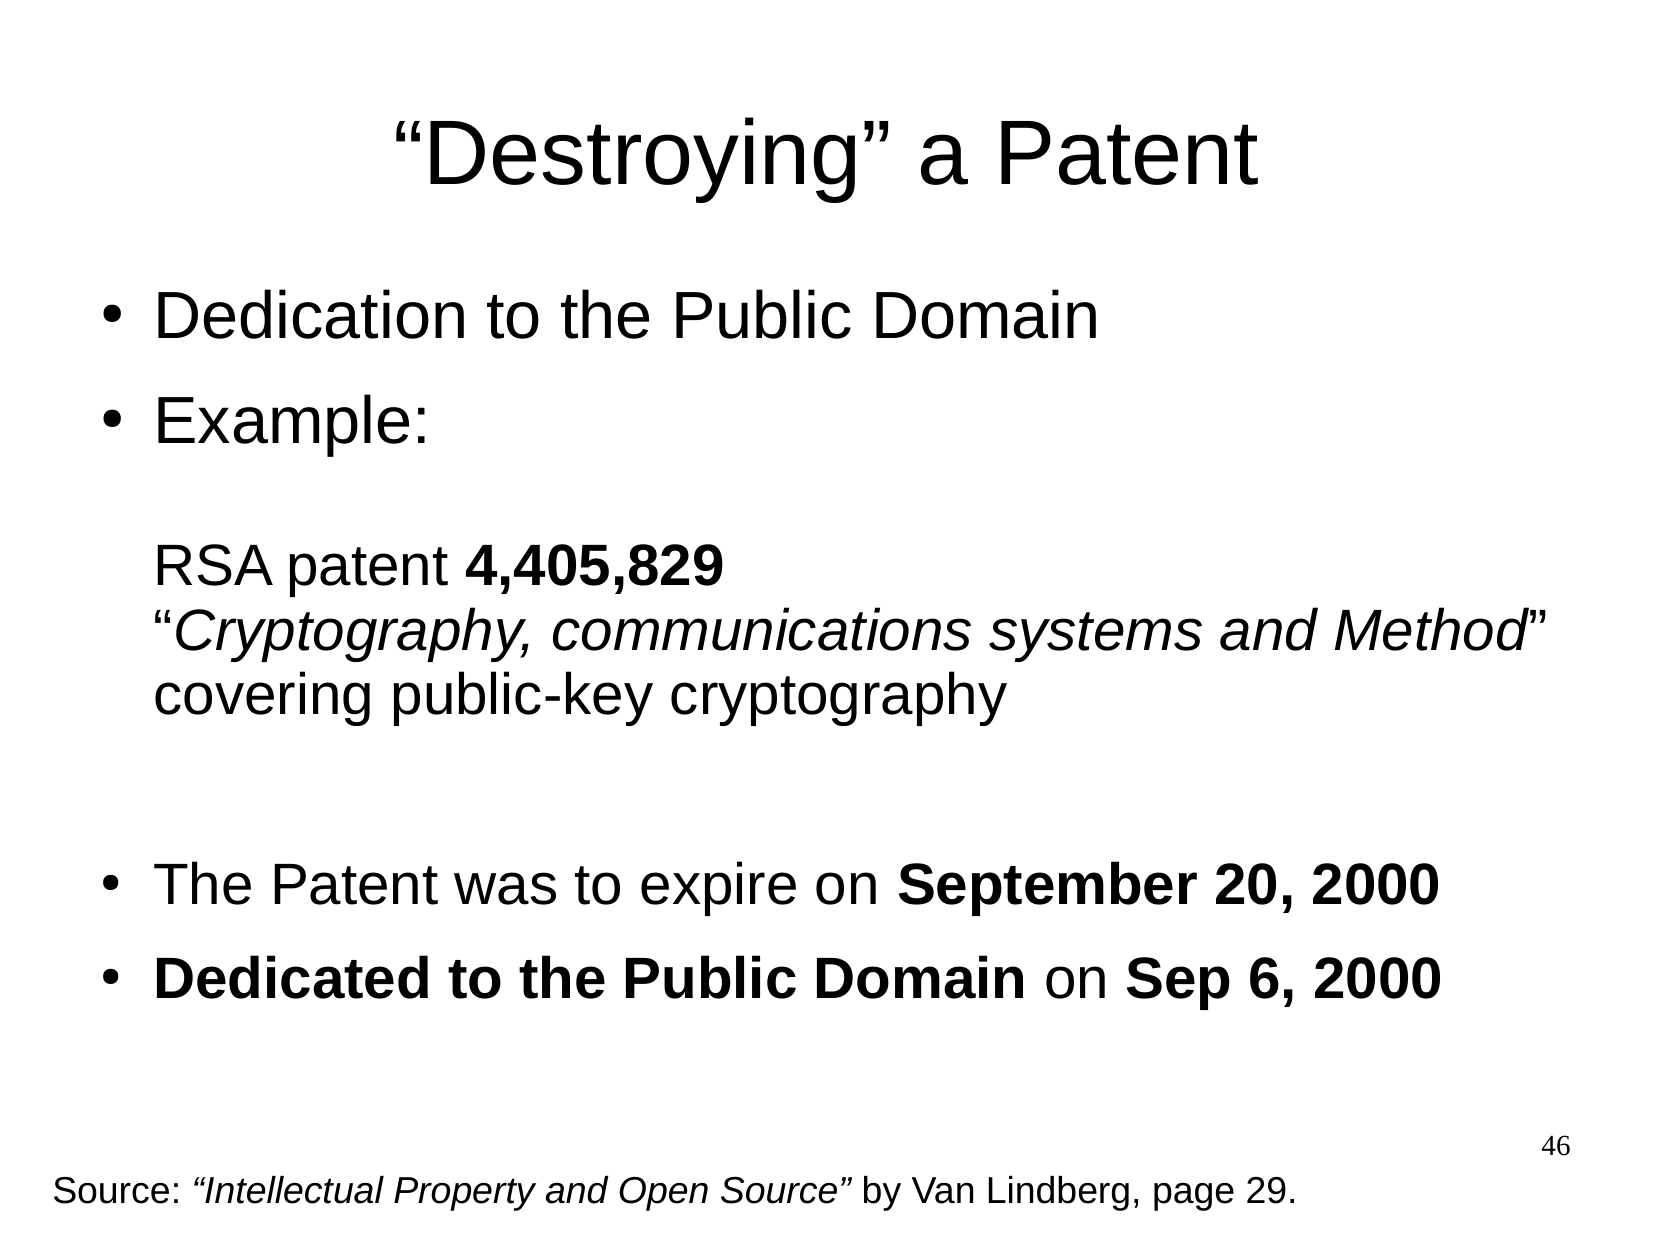

# “Destroying” a Patent
Dedication to the Public Domain
Example:
RSA patent 4,405,829
“Cryptography, communications systems and Method”
covering public-key cryptography
The Patent was to expire on September 20, 2000
Dedicated to the Public Domain on Sep 6, 2000
46
Source: “Intellectual Property and Open Source” by Van Lindberg, page 29.